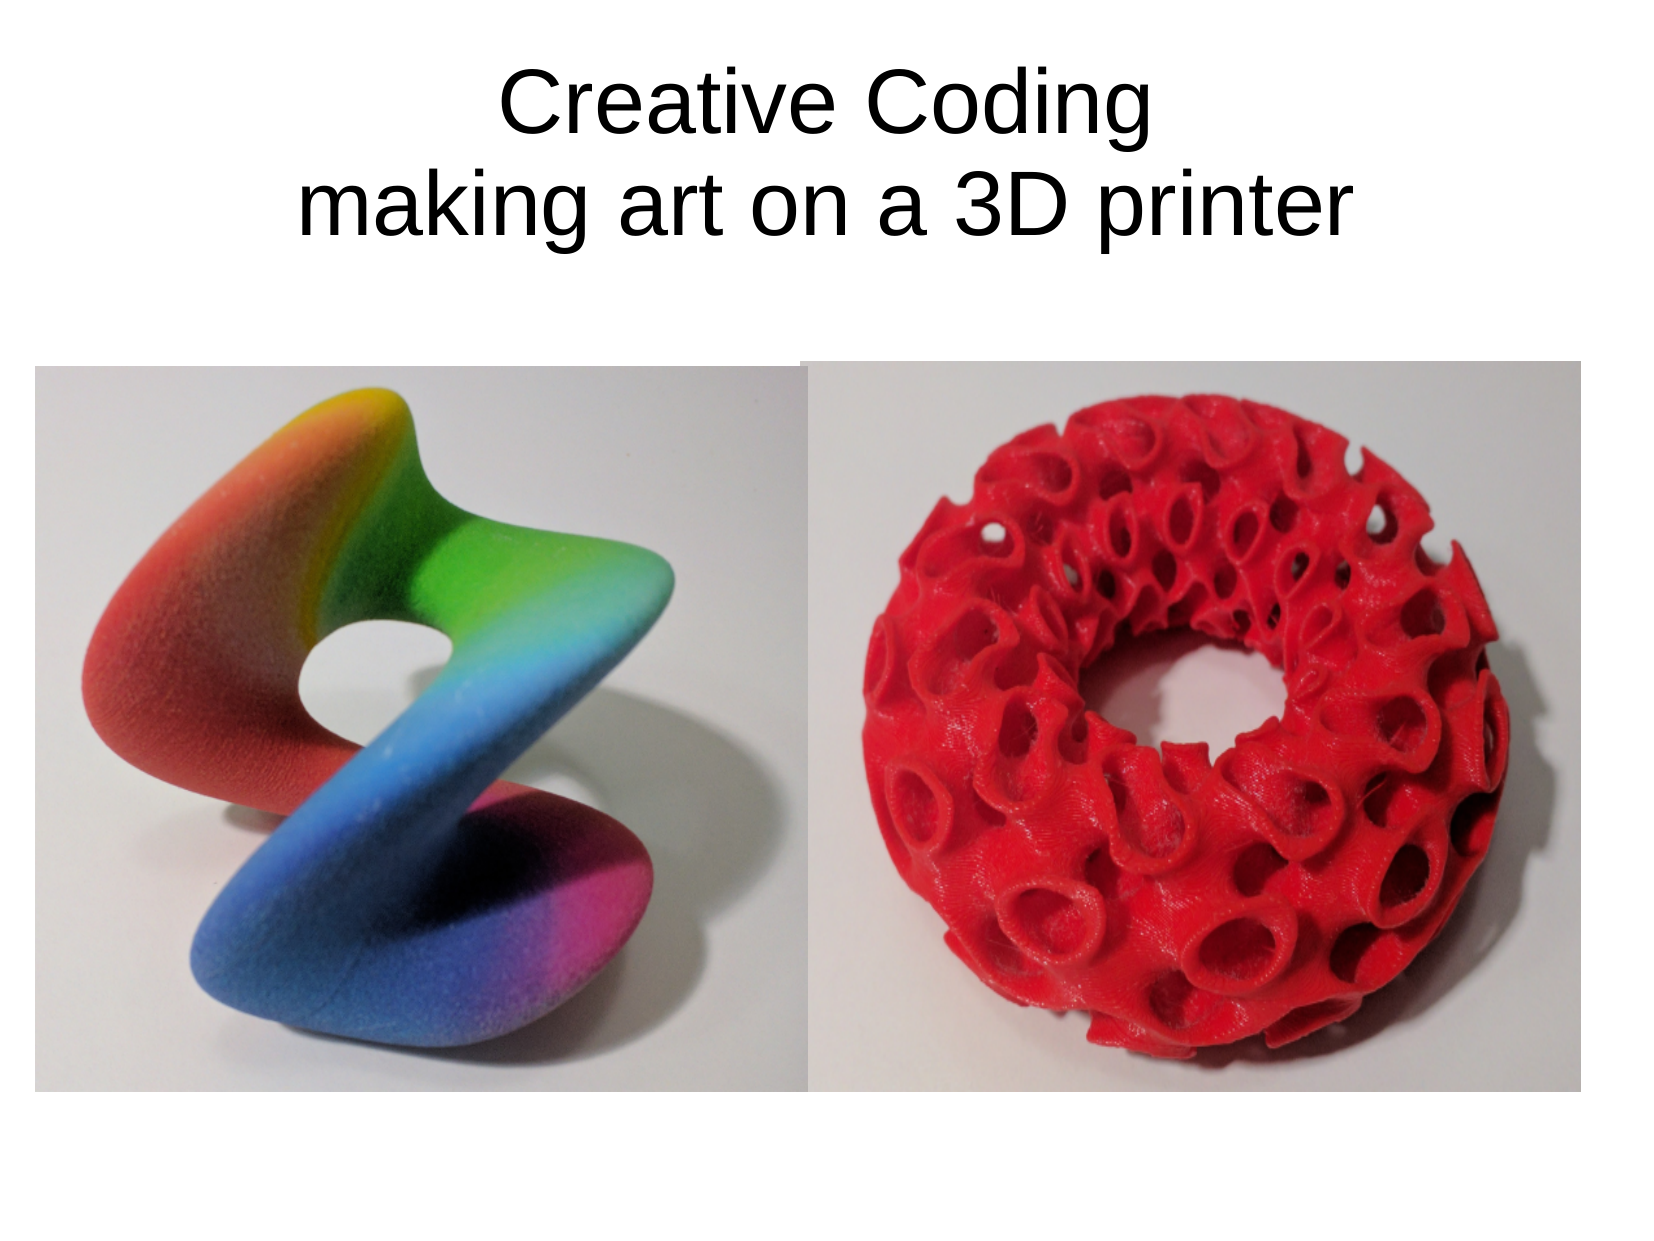

# Creative Coding making art on a 3D printer